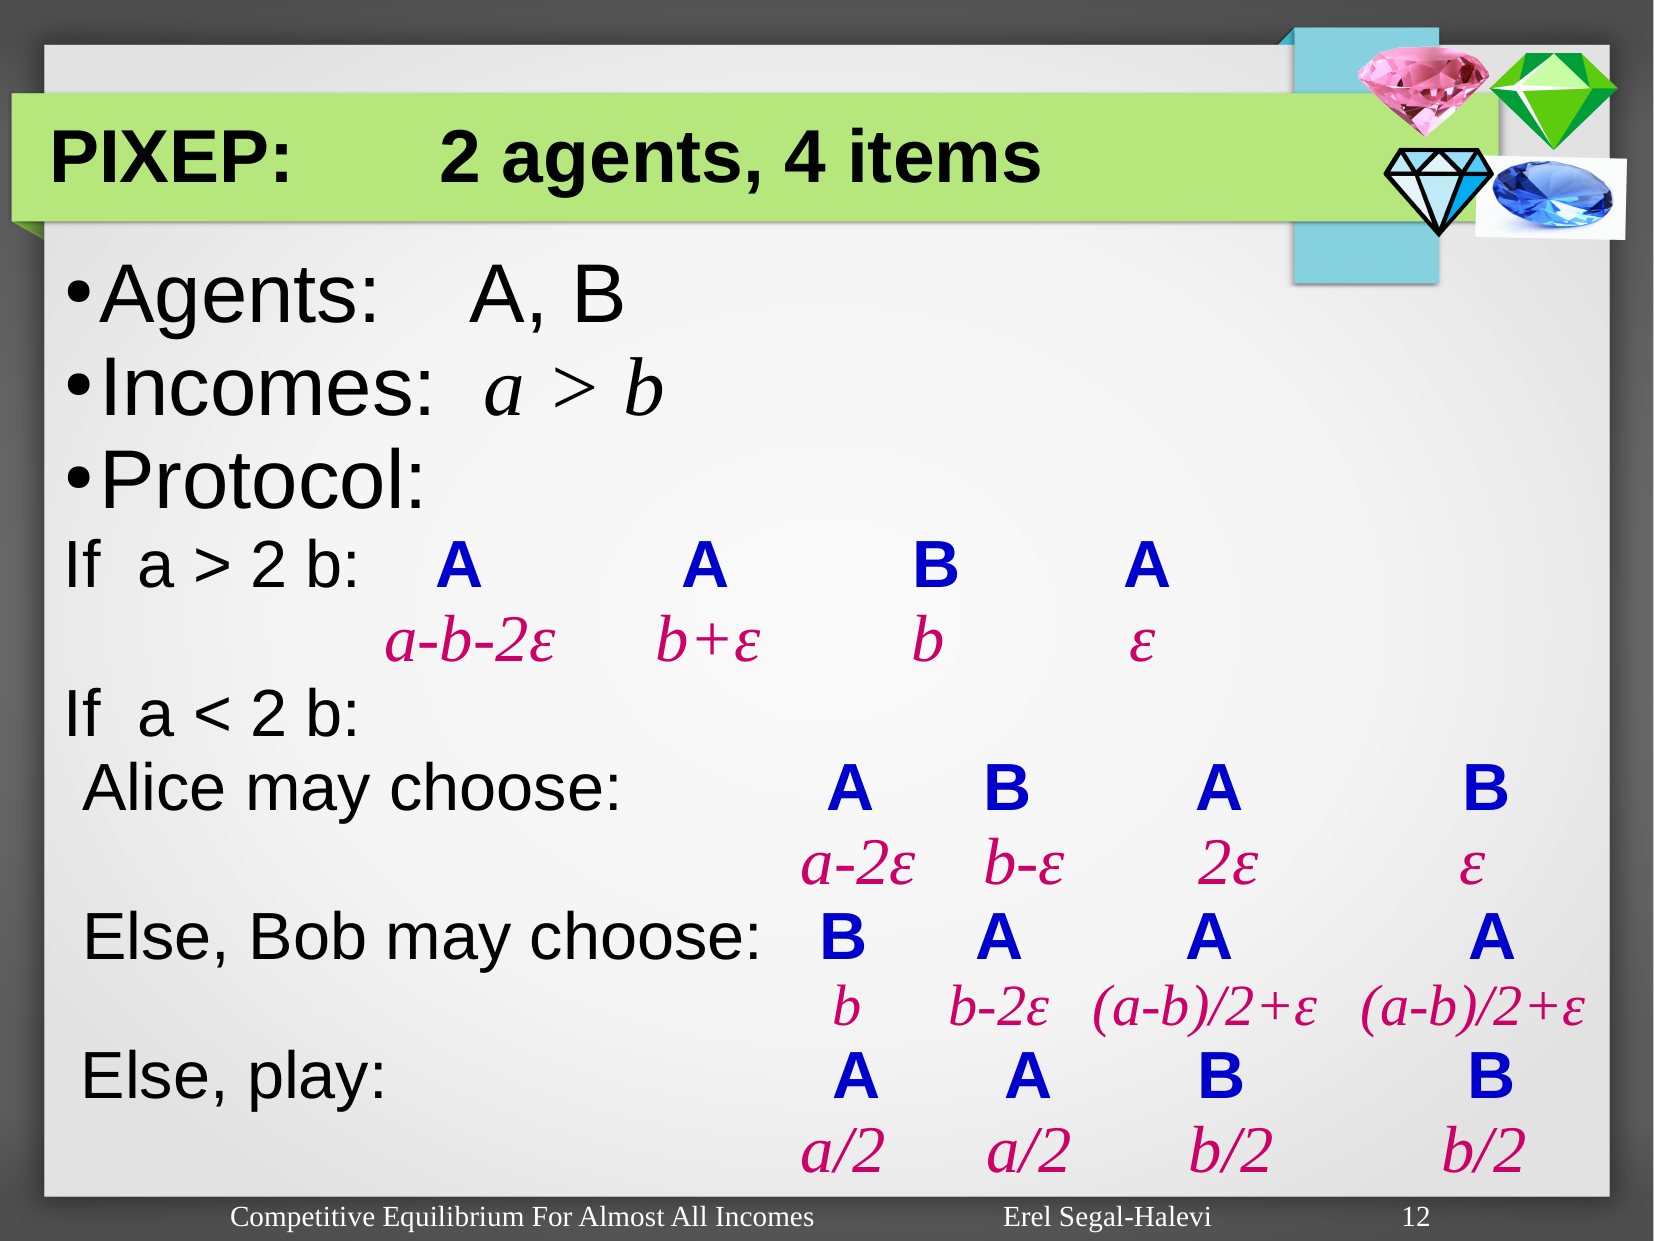

# PIXEP: 2 agents, 4 items
Agents: A, B
Incomes: a > b
Protocol:
If a > 2 b: A A B A
 a-b-2ε b+ε b ε
If a < 2 b:
 Alice may choose: A B A B
 a-2ε b-ε 2ε ε
 Else, Bob may choose: B A A A
 b b-2ε (a-b)/2+ε (a-b)/2+ε
 Else, play: A A B B
 a/2 a/2 b/2 b/2